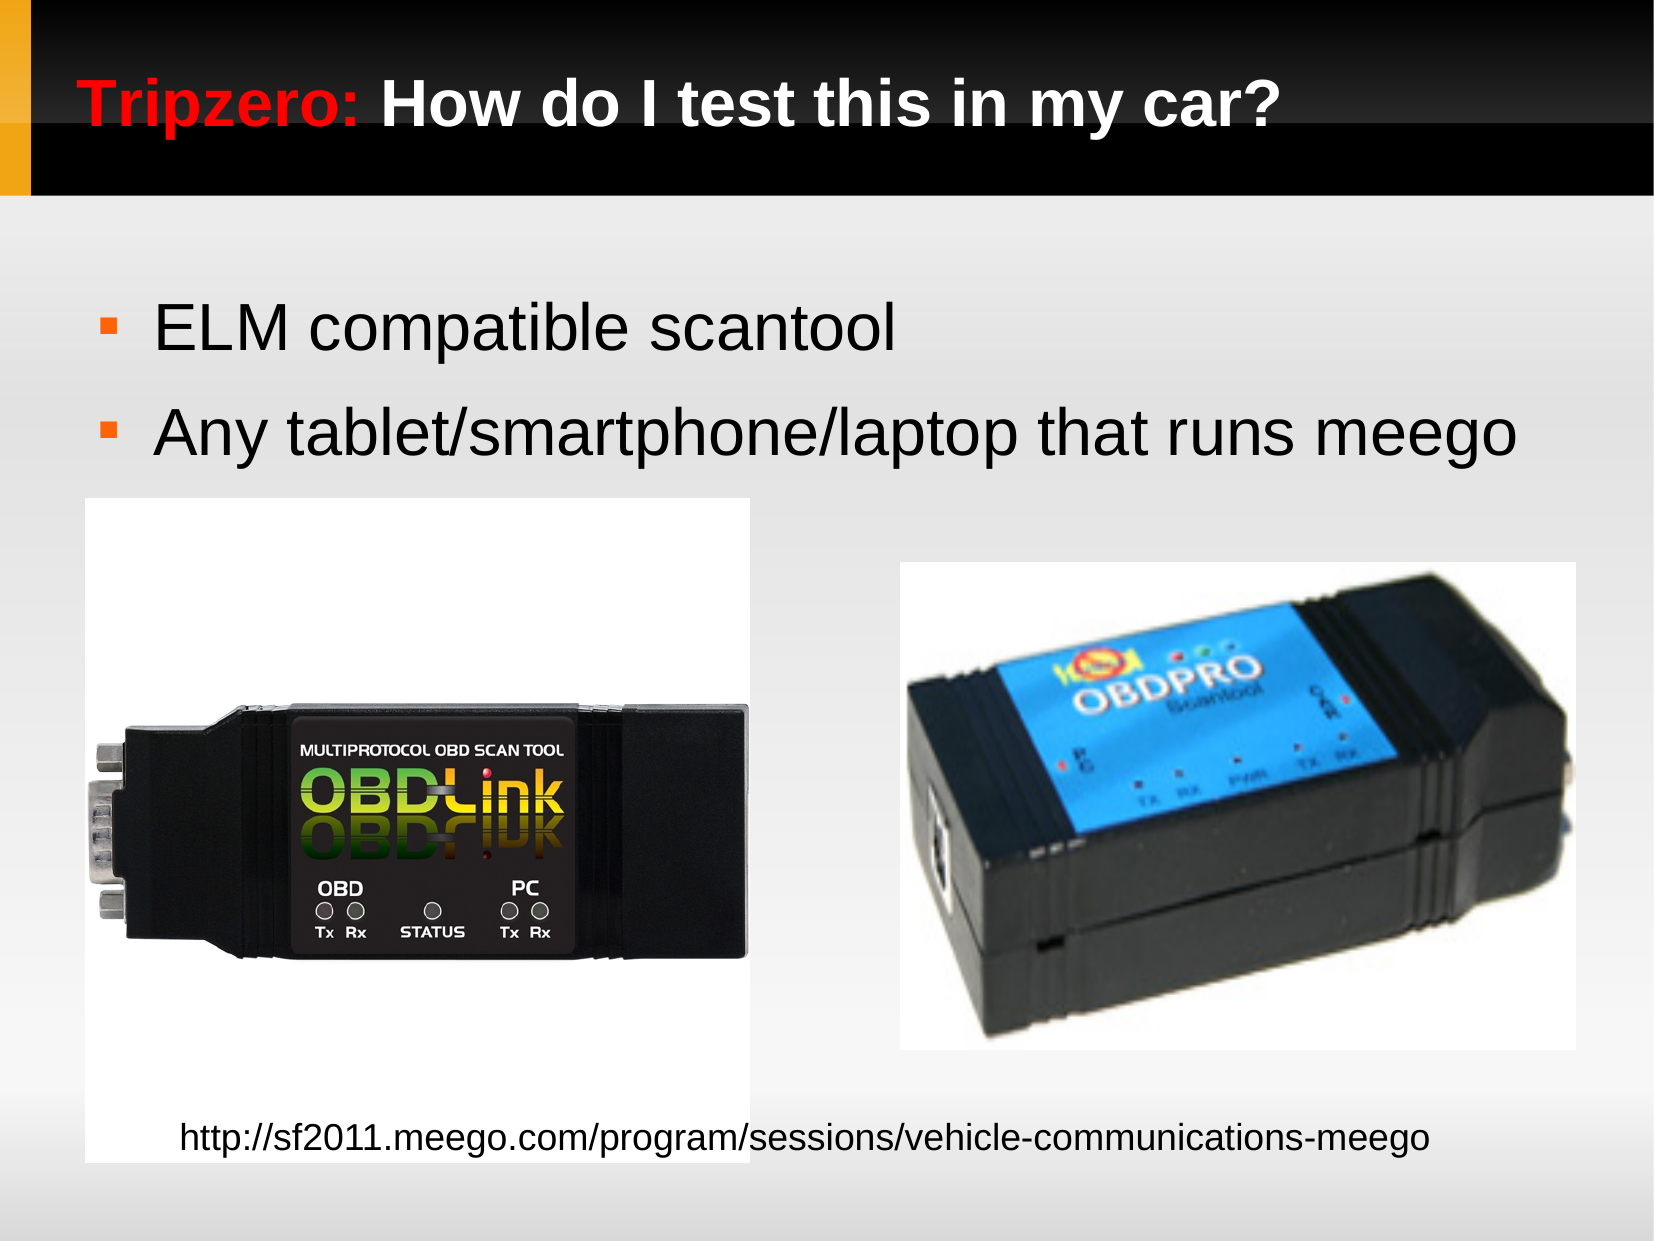

# Tripzero: How do I test this in my car?
ELM compatible scantool
Any tablet/smartphone/laptop that runs meego
http://sf2011.meego.com/program/sessions/vehicle-communications-meego